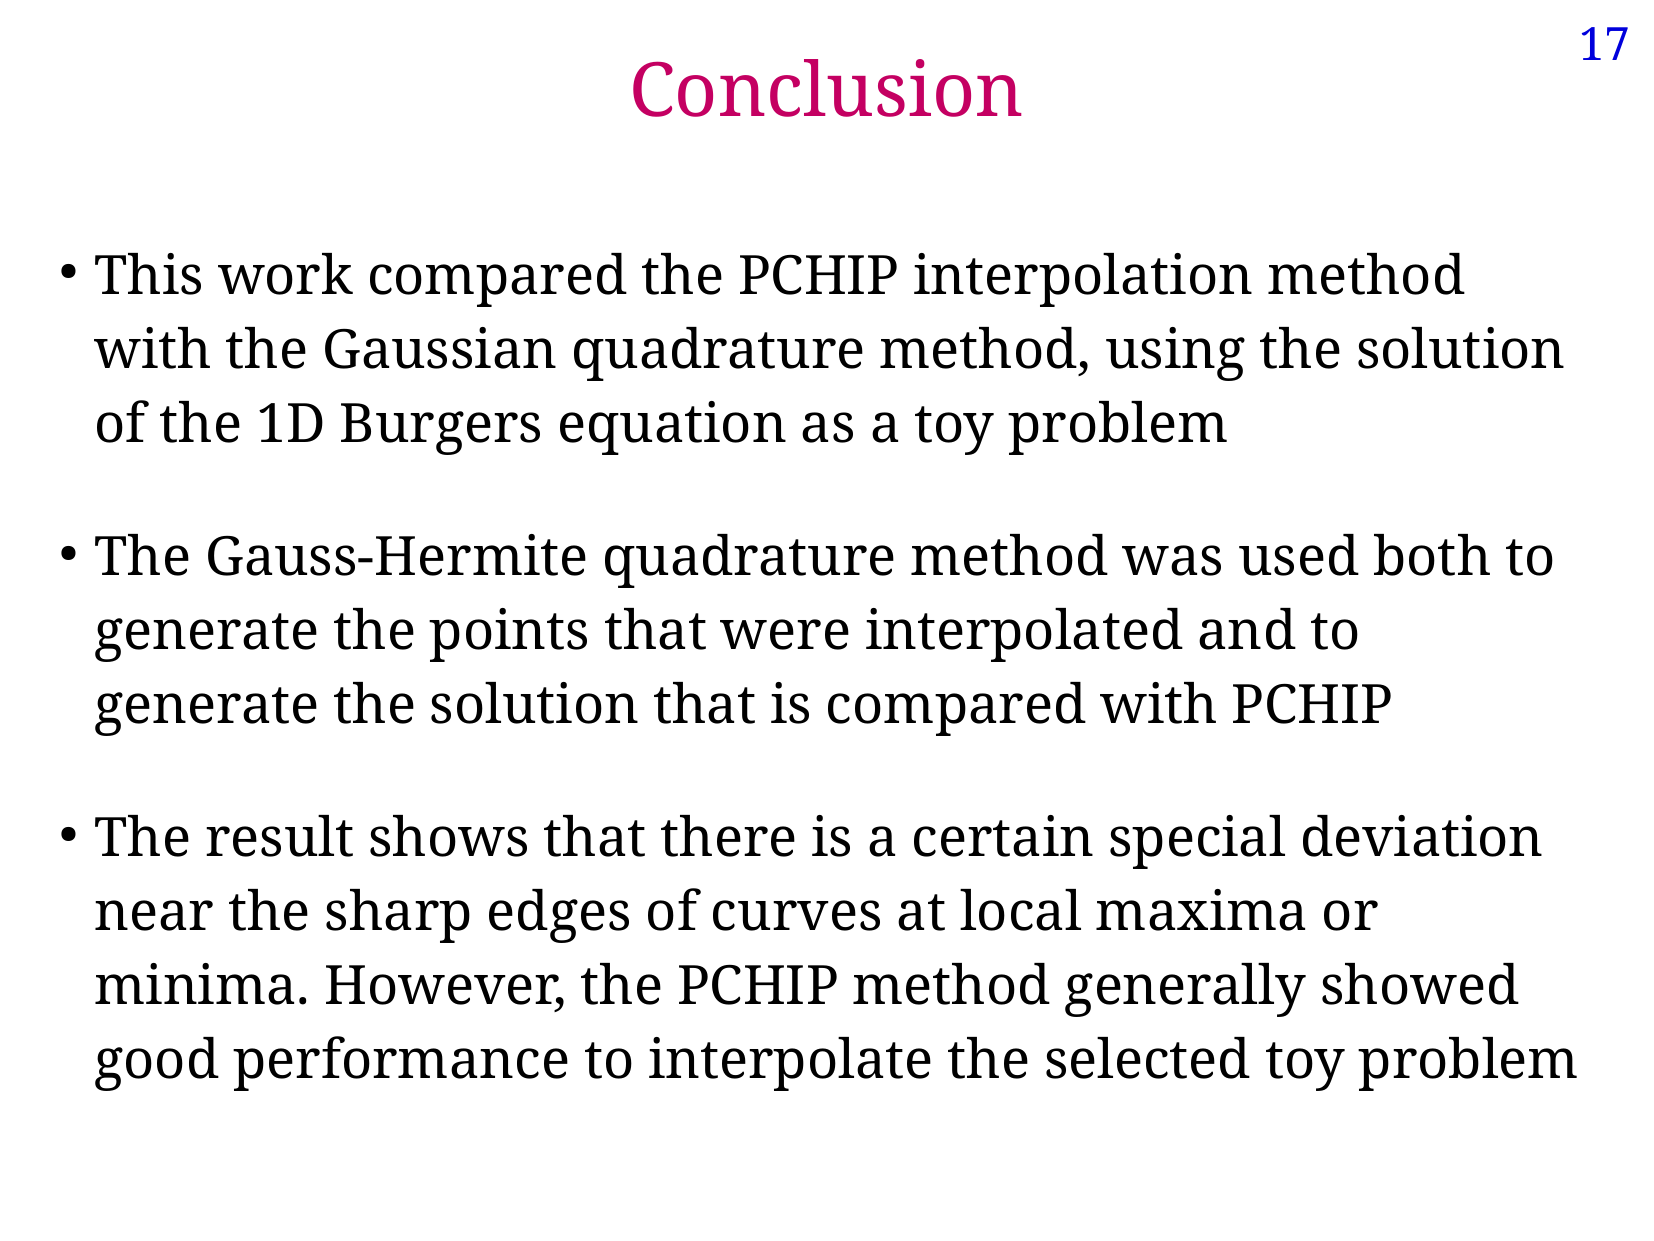

17
# Conclusion
This work compared the PCHIP interpolation method with the Gaussian quadrature method, using the solution of the 1D Burgers equation as a toy problem
The Gauss-Hermite quadrature method was used both to generate the points that were interpolated and to generate the solution that is compared with PCHIP
The result shows that there is a certain special deviation near the sharp edges of curves at local maxima or minima. However, the PCHIP method generally showed good performance to interpolate the selected toy problem